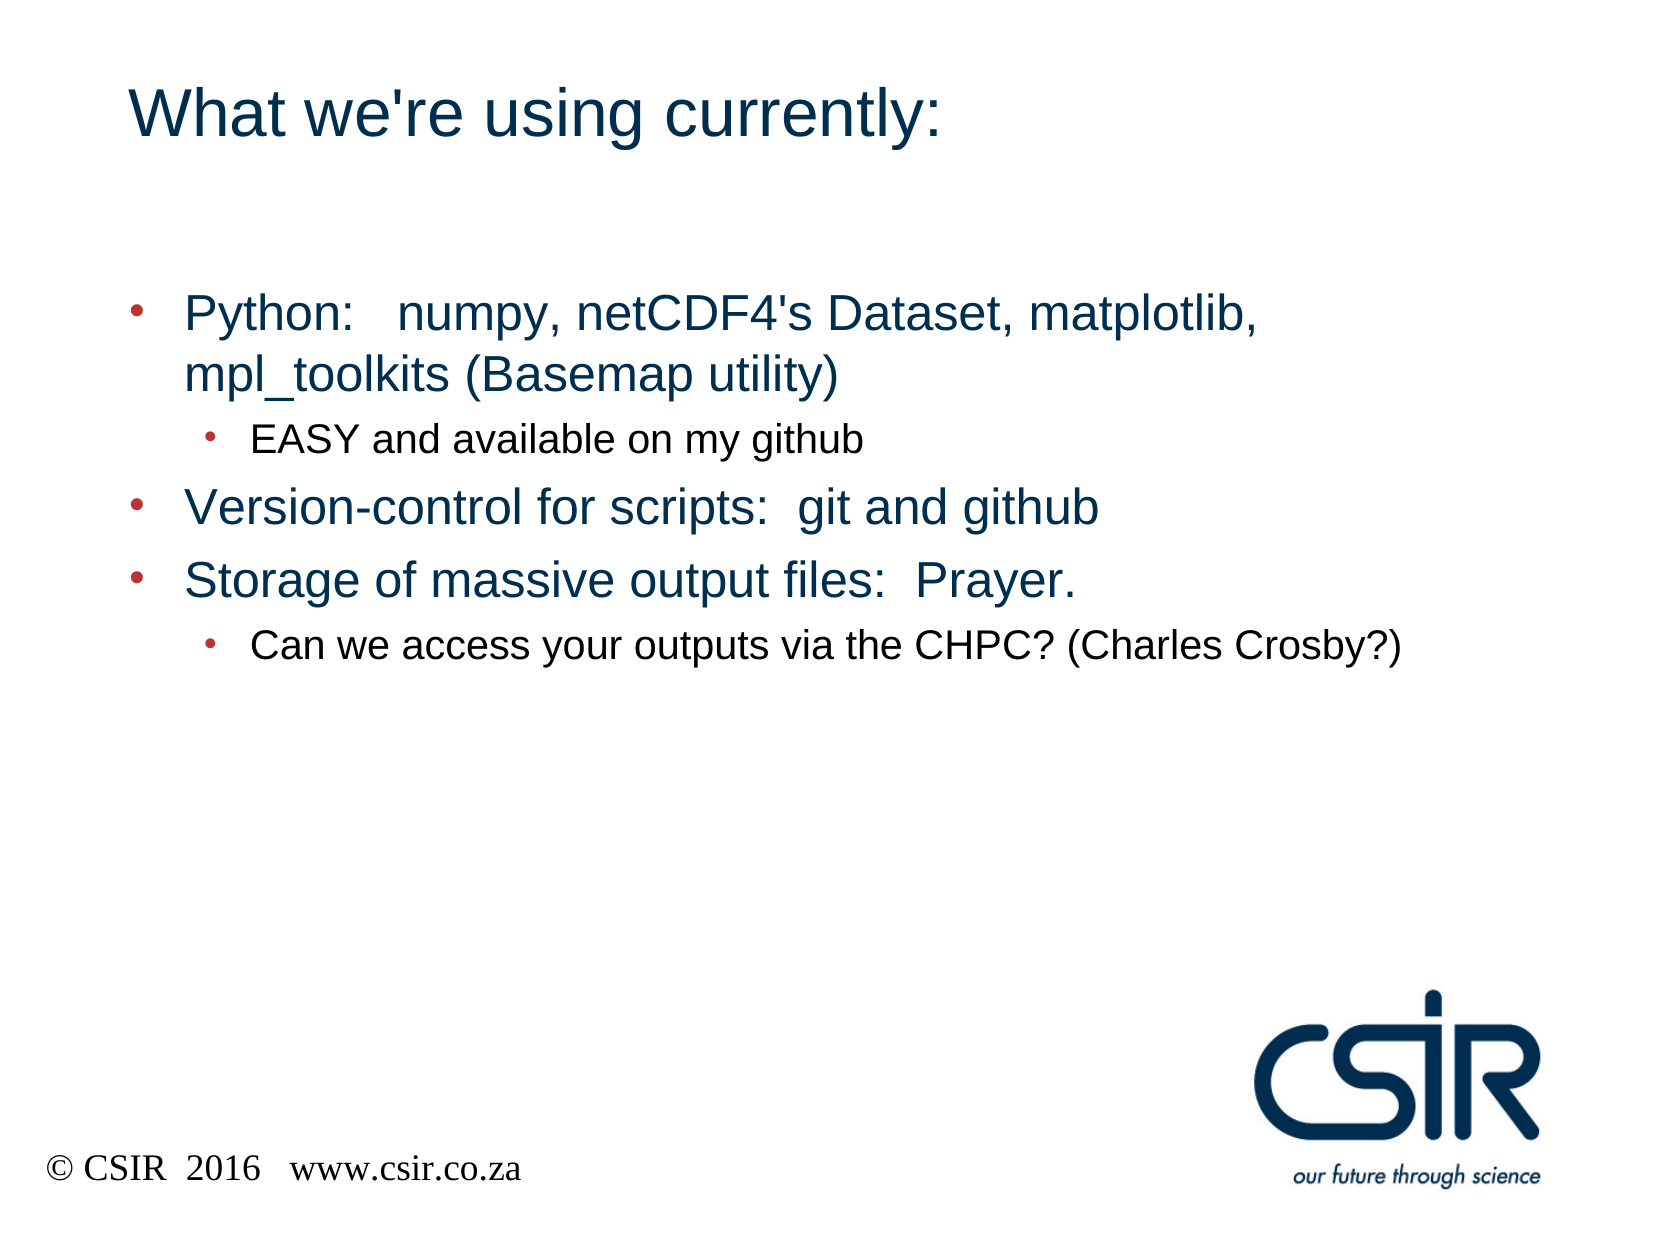

# What we're using currently:
Python: numpy, netCDF4's Dataset, matplotlib, mpl_toolkits (Basemap utility)
EASY and available on my github
Version-control for scripts: git and github
Storage of massive output files: Prayer.
Can we access your outputs via the CHPC? (Charles Crosby?)